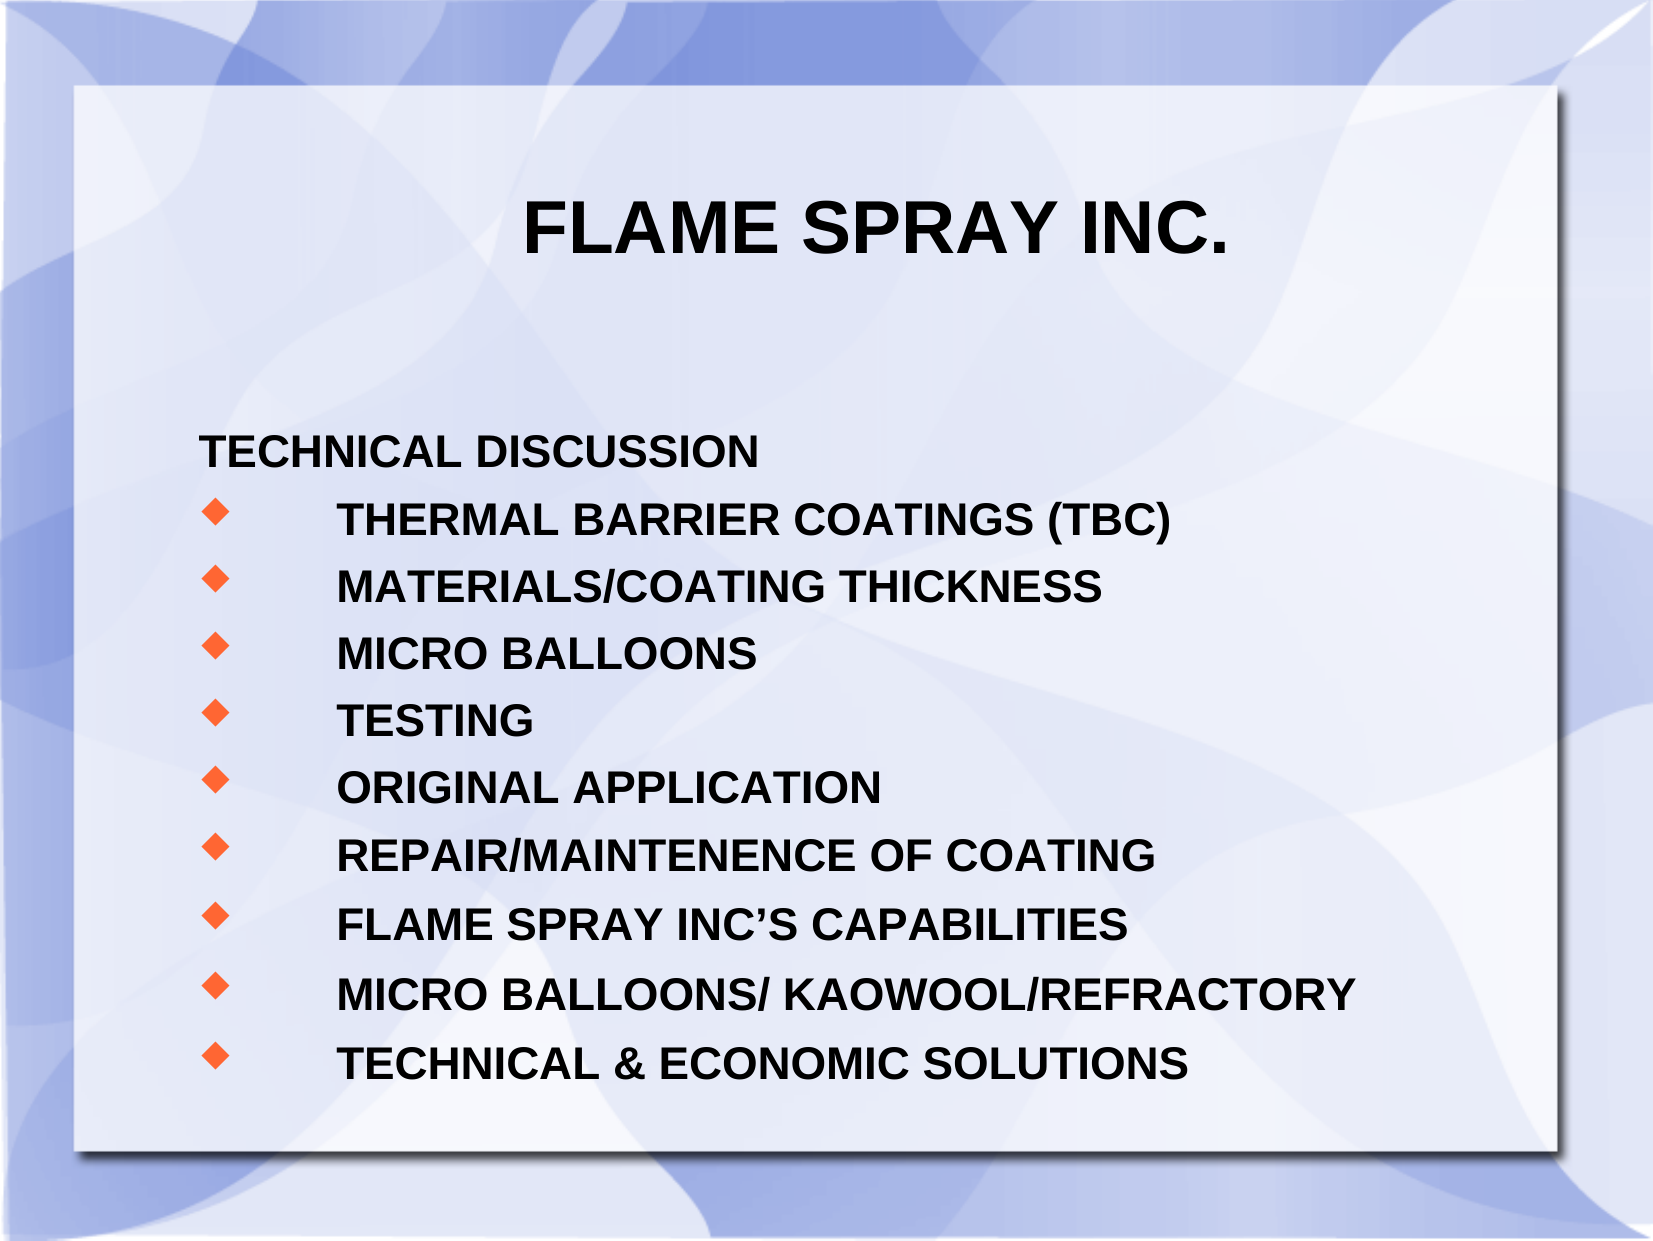

# FLAME SPRAY INC.
TECHNICAL DISCUSSION
THERMAL BARRIER COATINGS (TBC)‏
MATERIALS/COATING THICKNESS
MICRO BALLOONS
TESTING
ORIGINAL APPLICATION
REPAIR/MAINTENENCE OF COATING
FLAME SPRAY INC’S CAPABILITIES
MICRO BALLOONS/ KAOWOOL/REFRACTORY
TECHNICAL & ECONOMIC SOLUTIONS